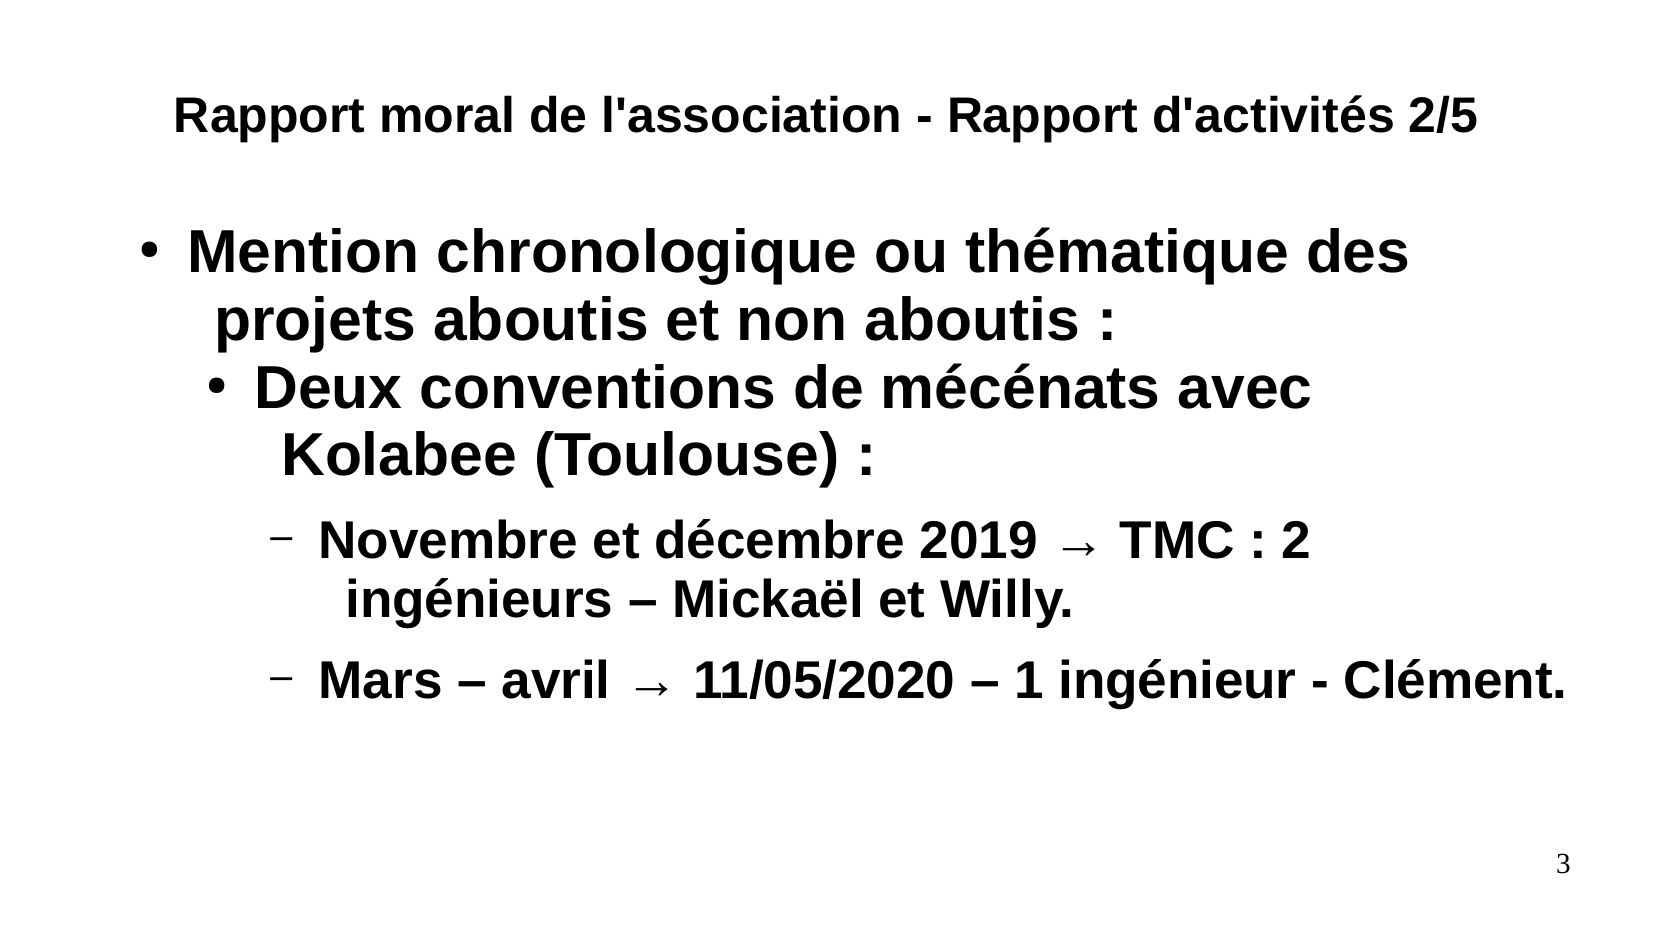

# Rapport moral de l'association - Rapport d'activités 2/5
Mention chronologique ou thématique des projets aboutis et non aboutis :
Deux conventions de mécénats avec Kolabee (Toulouse) :
Novembre et décembre 2019 → TMC : 2 ingénieurs – Mickaël et Willy.
Mars – avril → 11/05/2020 – 1 ingénieur - Clément.
3